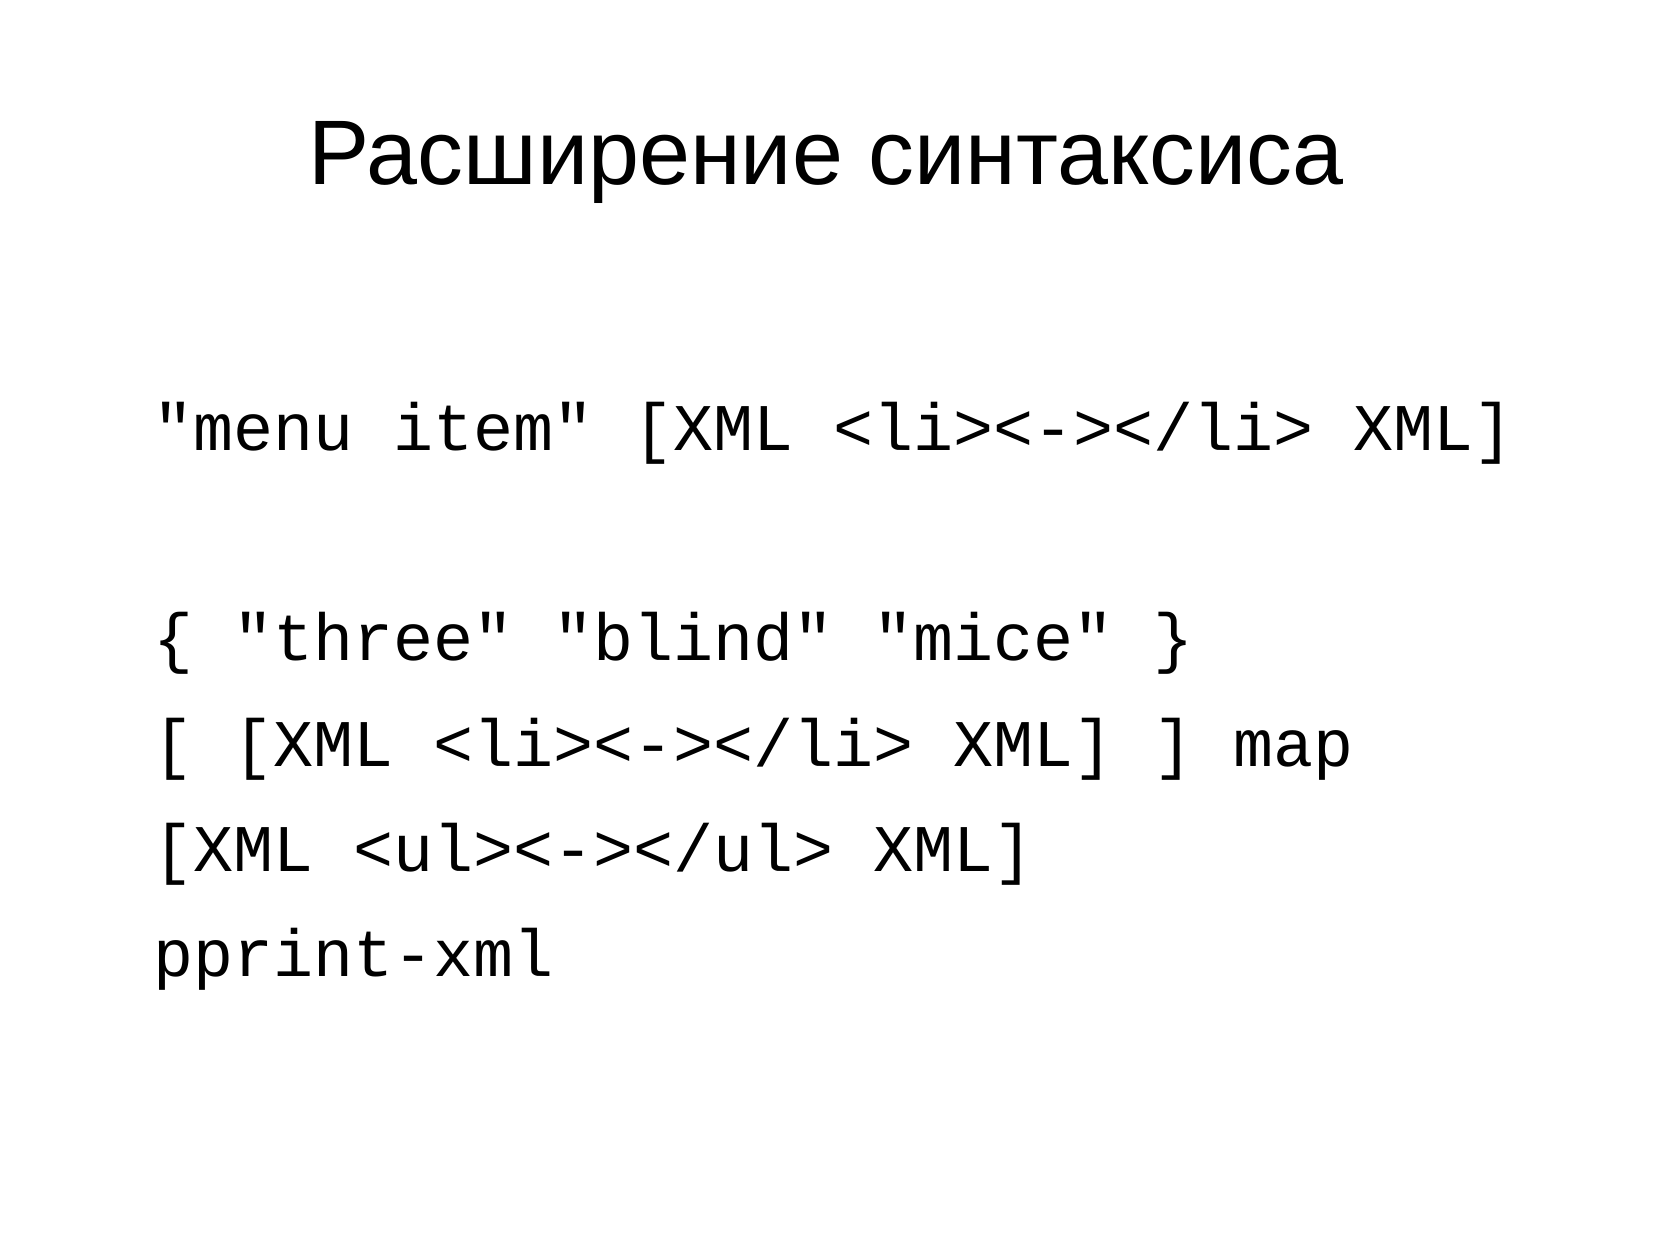

# Расширение синтаксиса
"menu item" [XML <li><-></li> XML]
{ "three" "blind" "mice" }
[ [XML <li><-></li> XML] ] map
[XML <ul><-></ul> XML]
pprint-xml